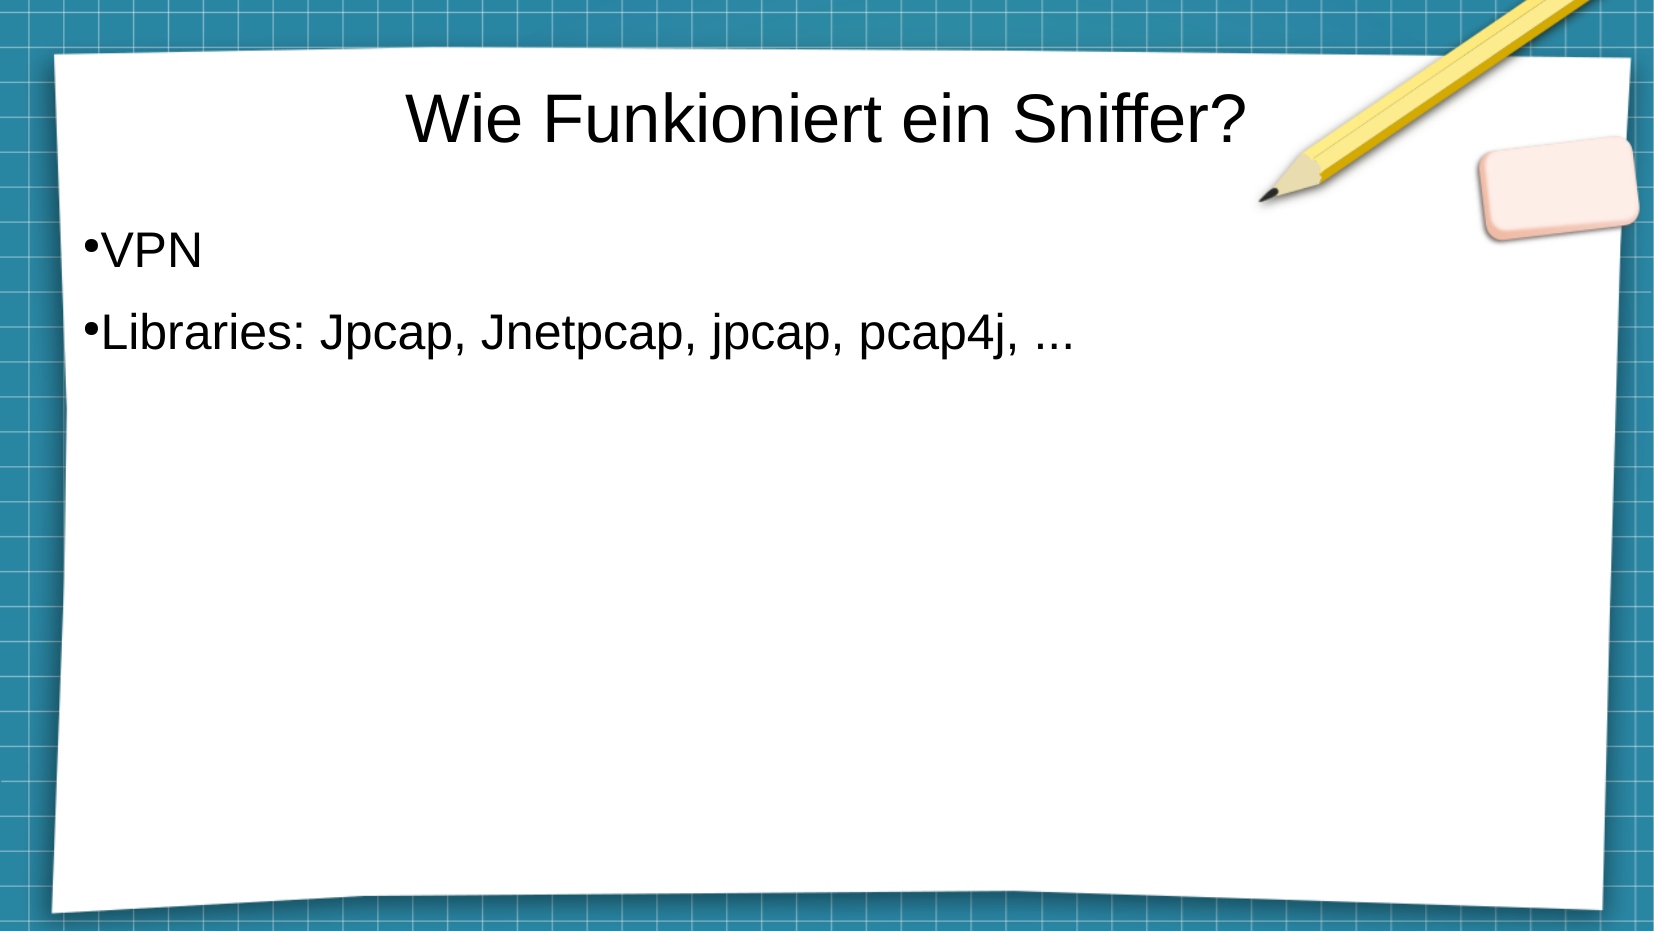

# Wie Funkioniert ein Sniffer?
VPN
Libraries: Jpcap, Jnetpcap, jpcap, pcap4j, ...